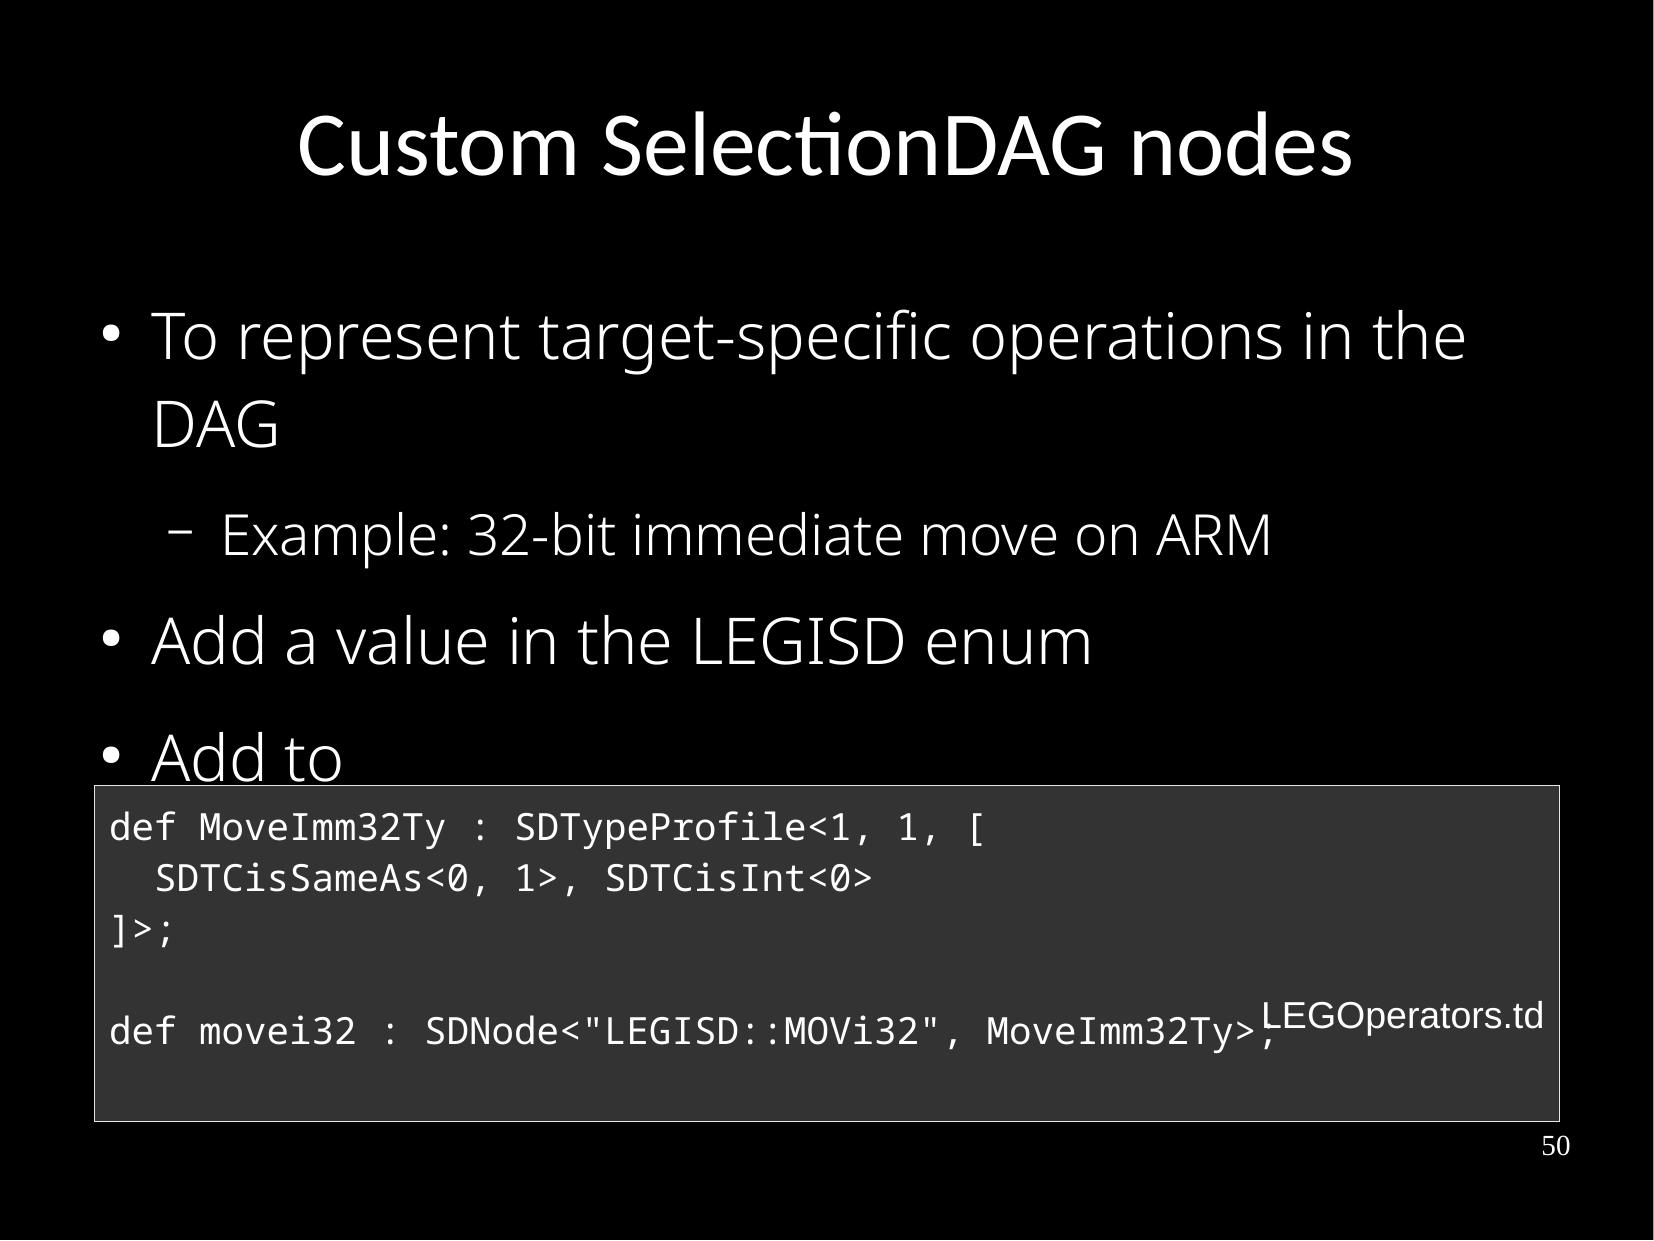

# Custom SelectionDAG nodes
To represent target-specific operations in the DAG
Example: 32-bit immediate move on ARM
Add a value in the LEGISD enum
Add to LEGTargetLowering::getTargetNodeName()
Add TableGen node definition:
def MoveImm32Ty : SDTypeProfile<1, 1, [
 SDTCisSameAs<0, 1>, SDTCisInt<0>
]>;
def movei32 : SDNode<"LEGISD::MOVi32", MoveImm32Ty>;
LEGOperators.td
50